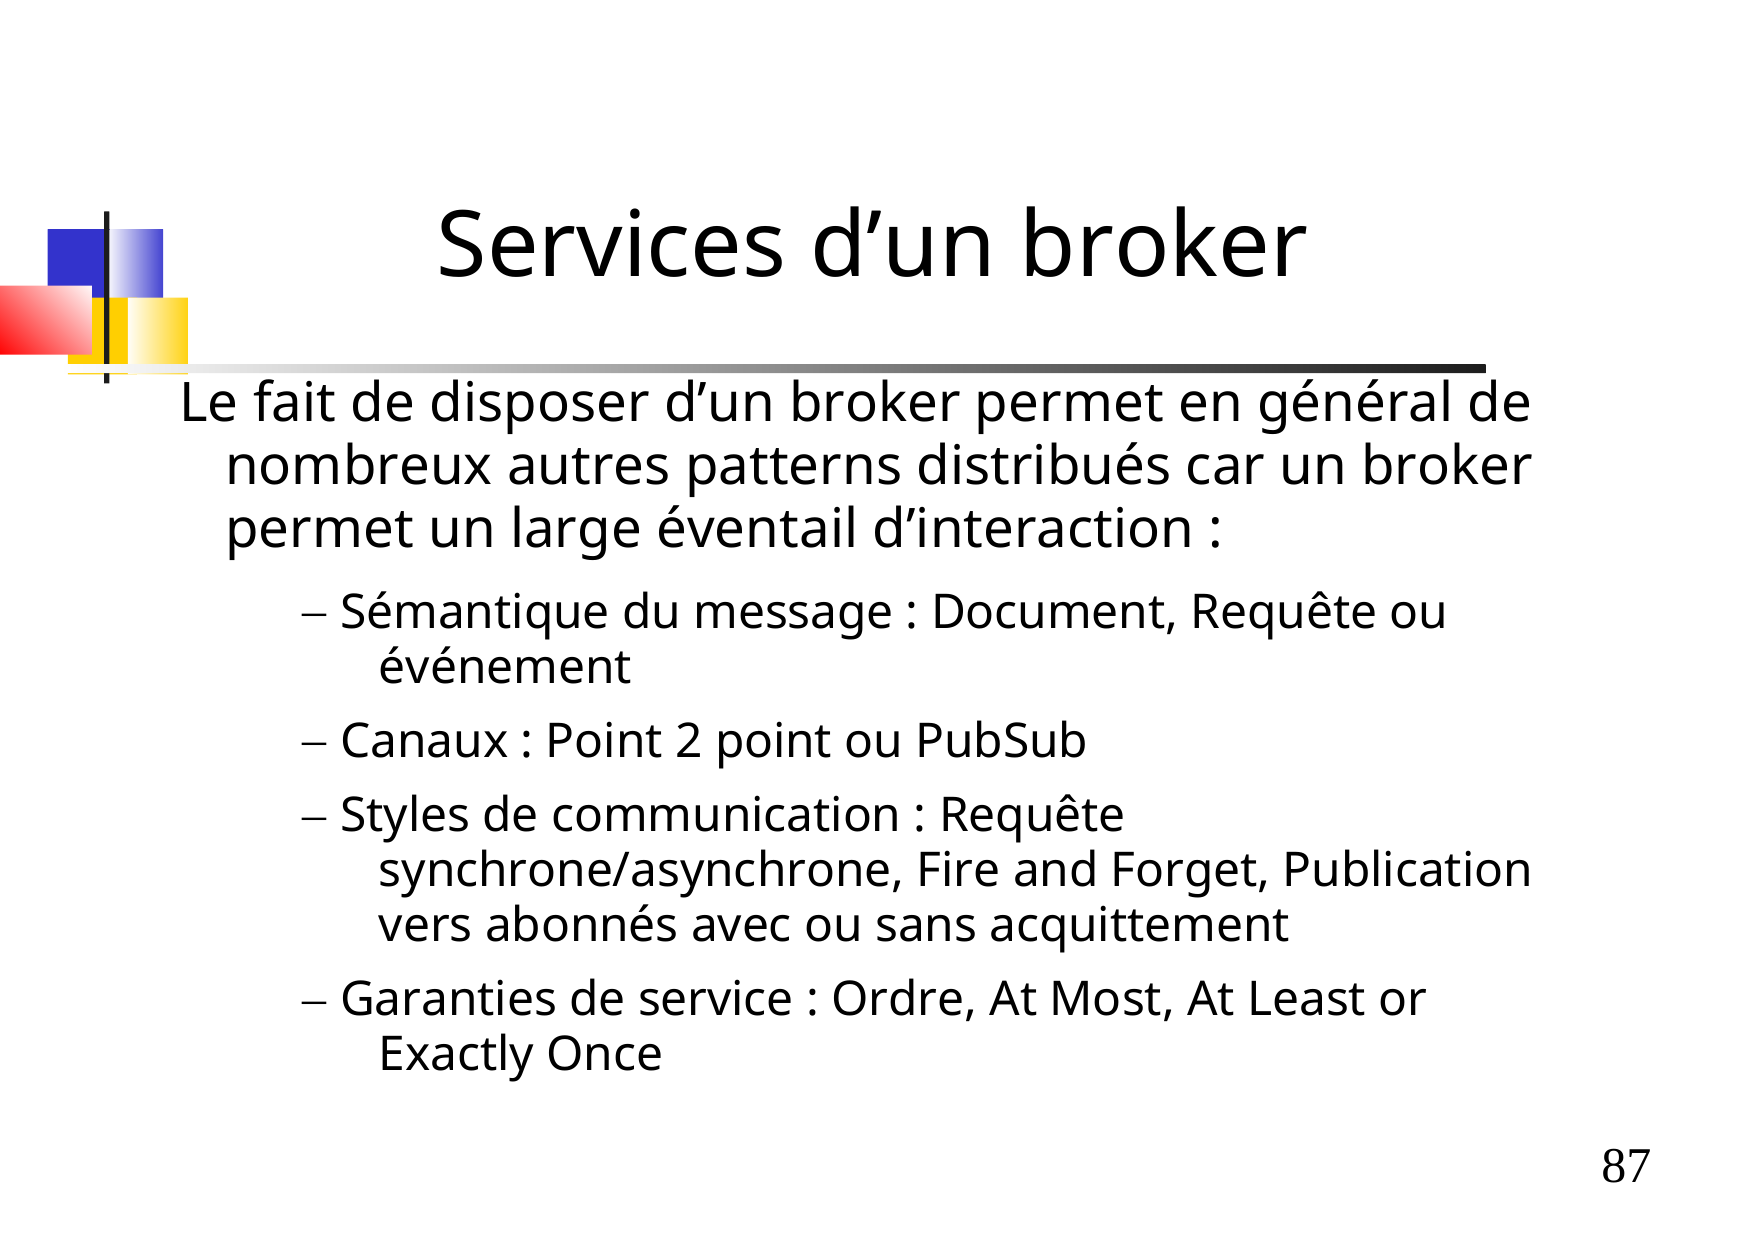

# Services d’un broker
Le fait de disposer d’un broker permet en général de nombreux autres patterns distribués car un broker permet un large éventail d’interaction :
Sémantique du message : Document, Requête ou événement
Canaux : Point 2 point ou PubSub
Styles de communication : Requête synchrone/asynchrone, Fire and Forget, Publication vers abonnés avec ou sans acquittement
Garanties de service : Ordre, At Most, At Least or Exactly Once